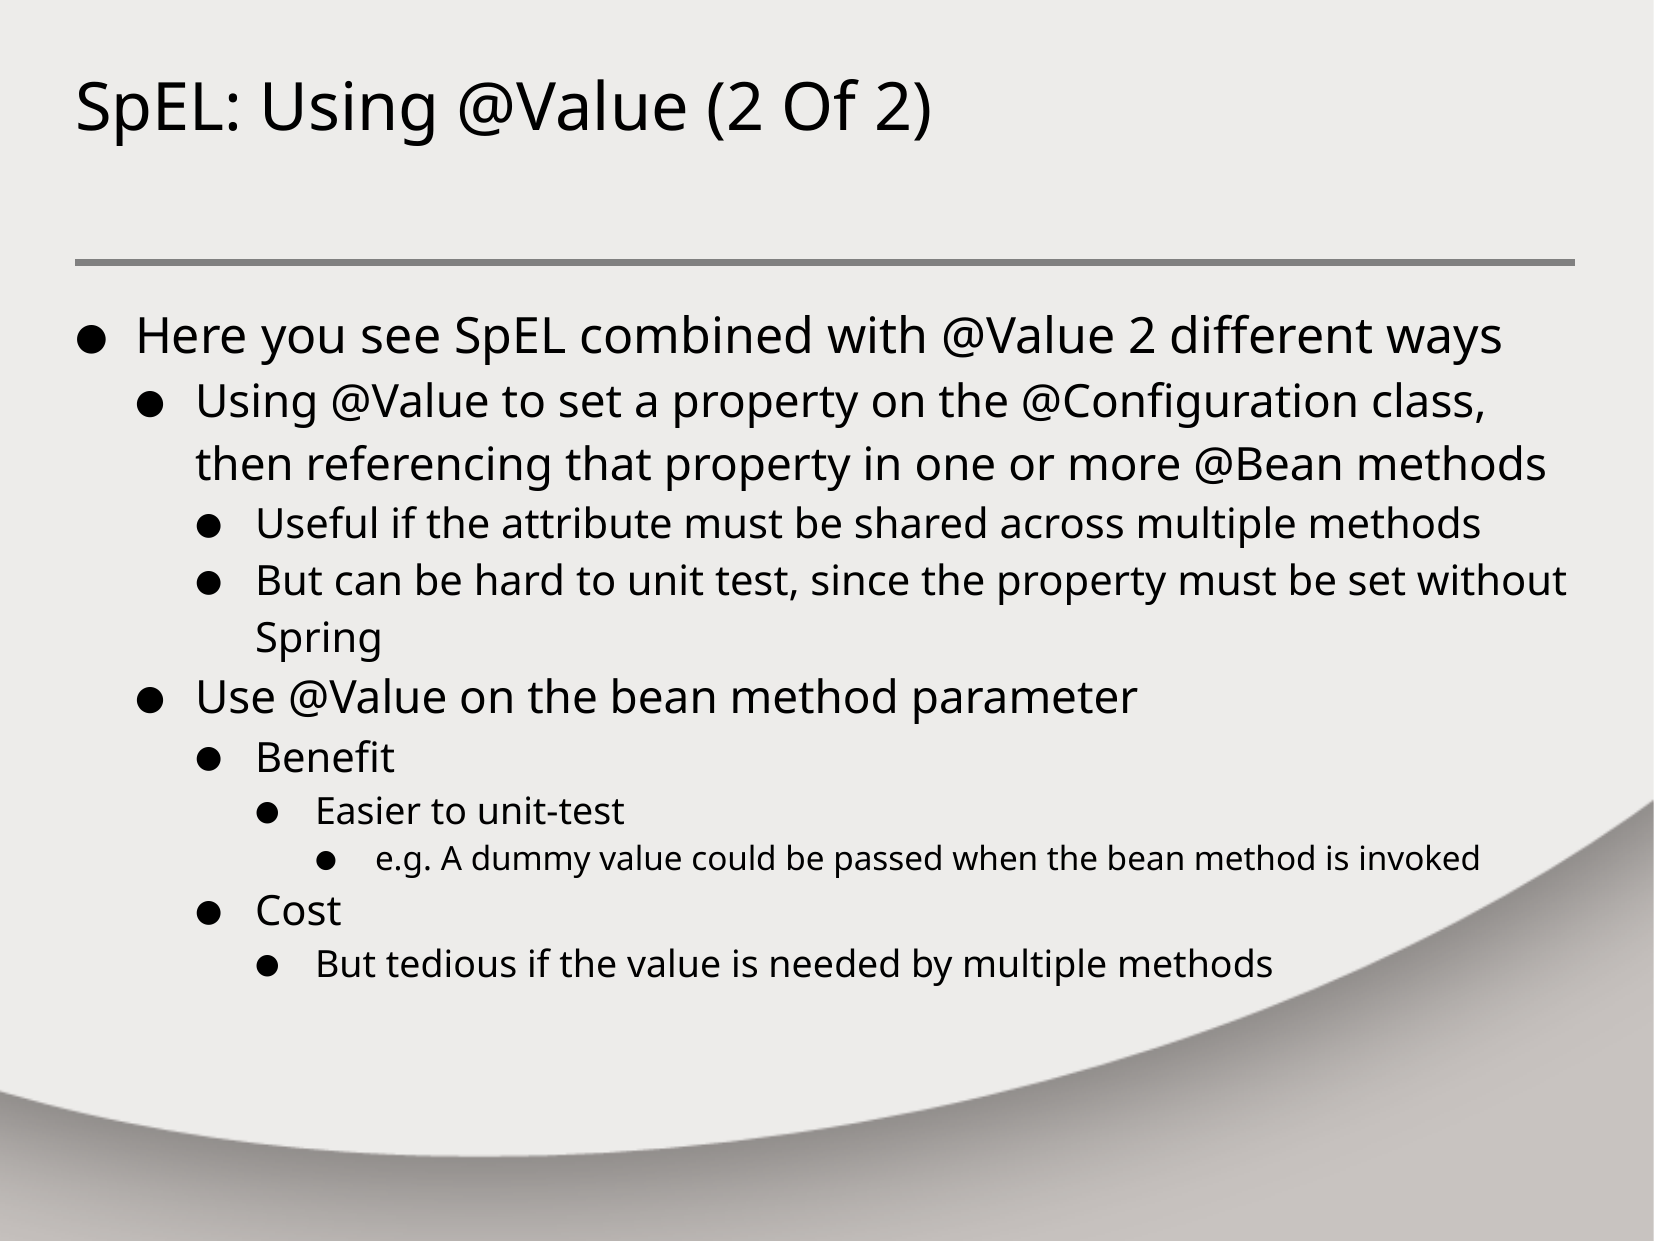

SpEL: Using @Value (2 Of 2)
# Here you see SpEL combined with @Value 2 different ways
Using @Value to set a property on the @Configuration class, then referencing that property in one or more @Bean methods
Useful if the attribute must be shared across multiple methods
But can be hard to unit test, since the property must be set without Spring
Use @Value on the bean method parameter
Benefit
Easier to unit-test
e.g. A dummy value could be passed when the bean method is invoked
Cost
But tedious if the value is needed by multiple methods